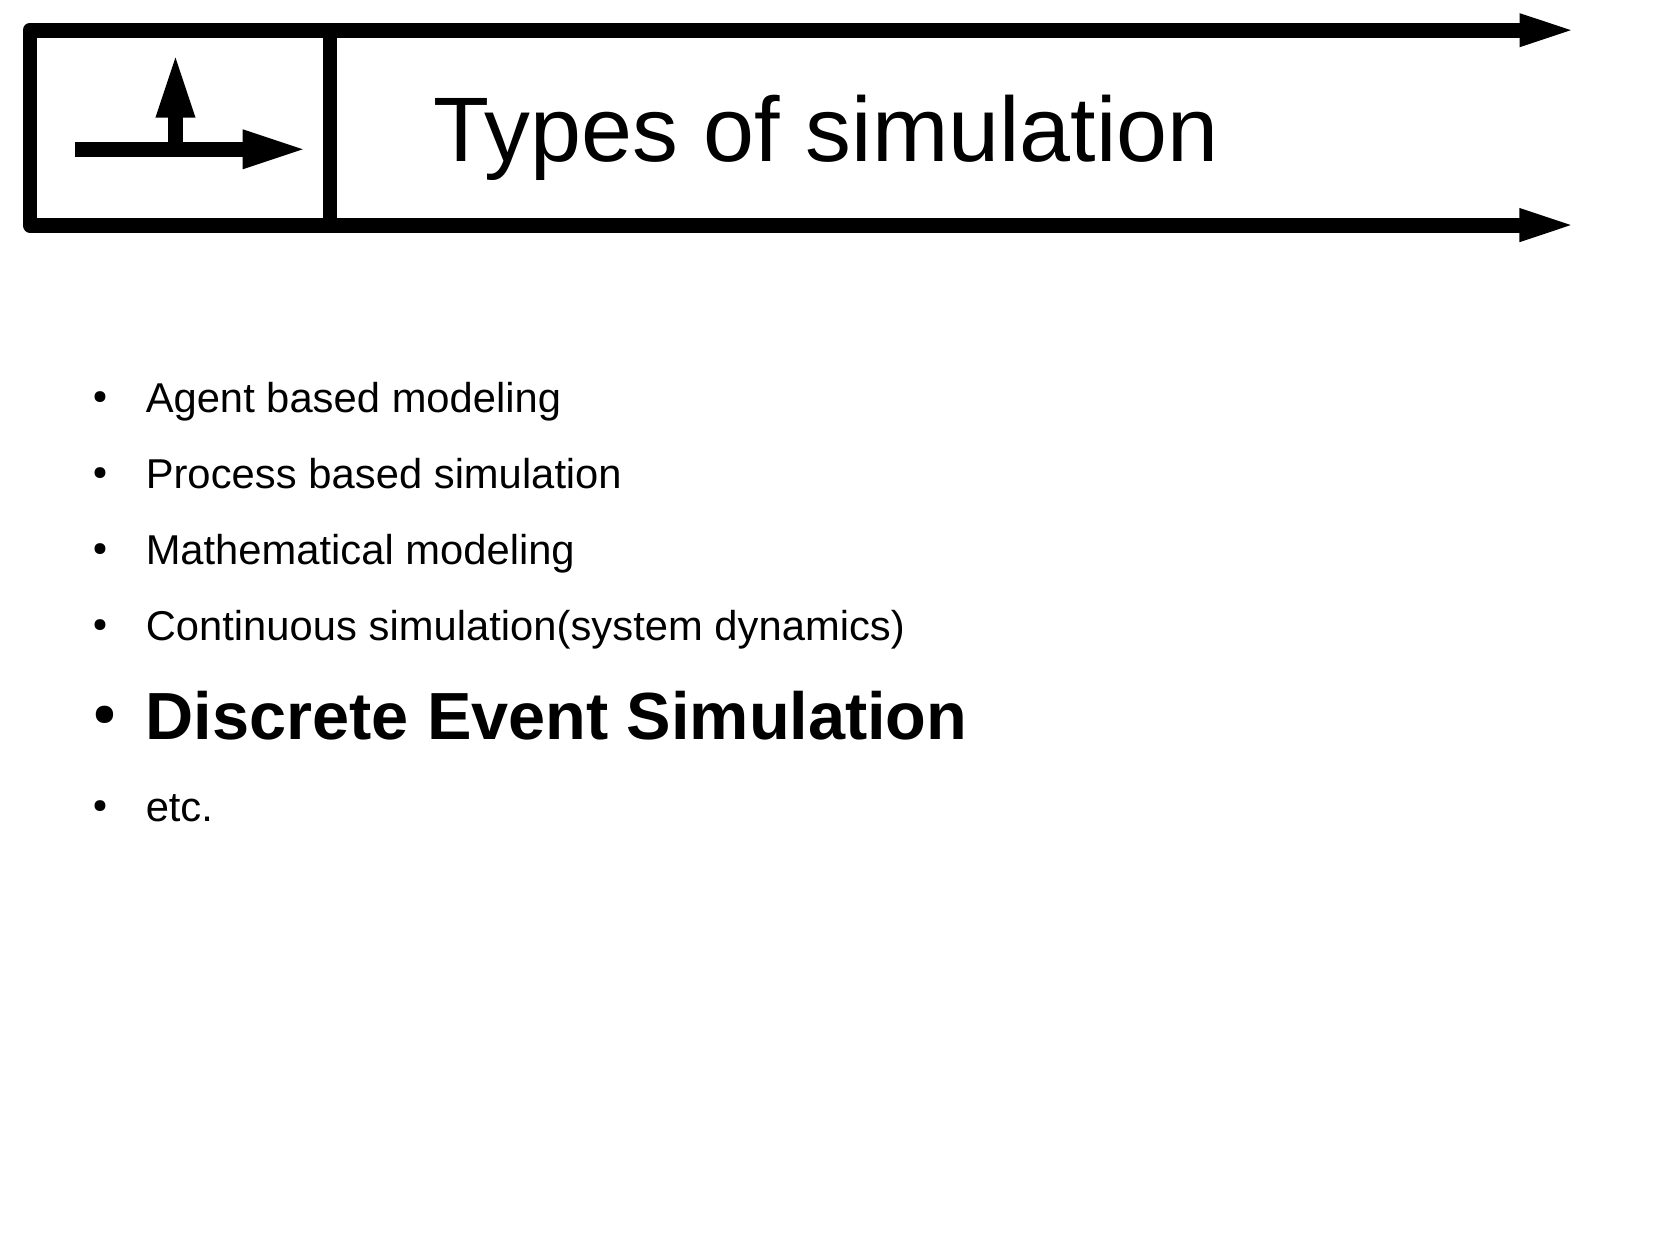

# Types of simulation
Agent based modeling
Process based simulation
Mathematical modeling
Continuous simulation(system dynamics)
Discrete Event Simulation
etc.